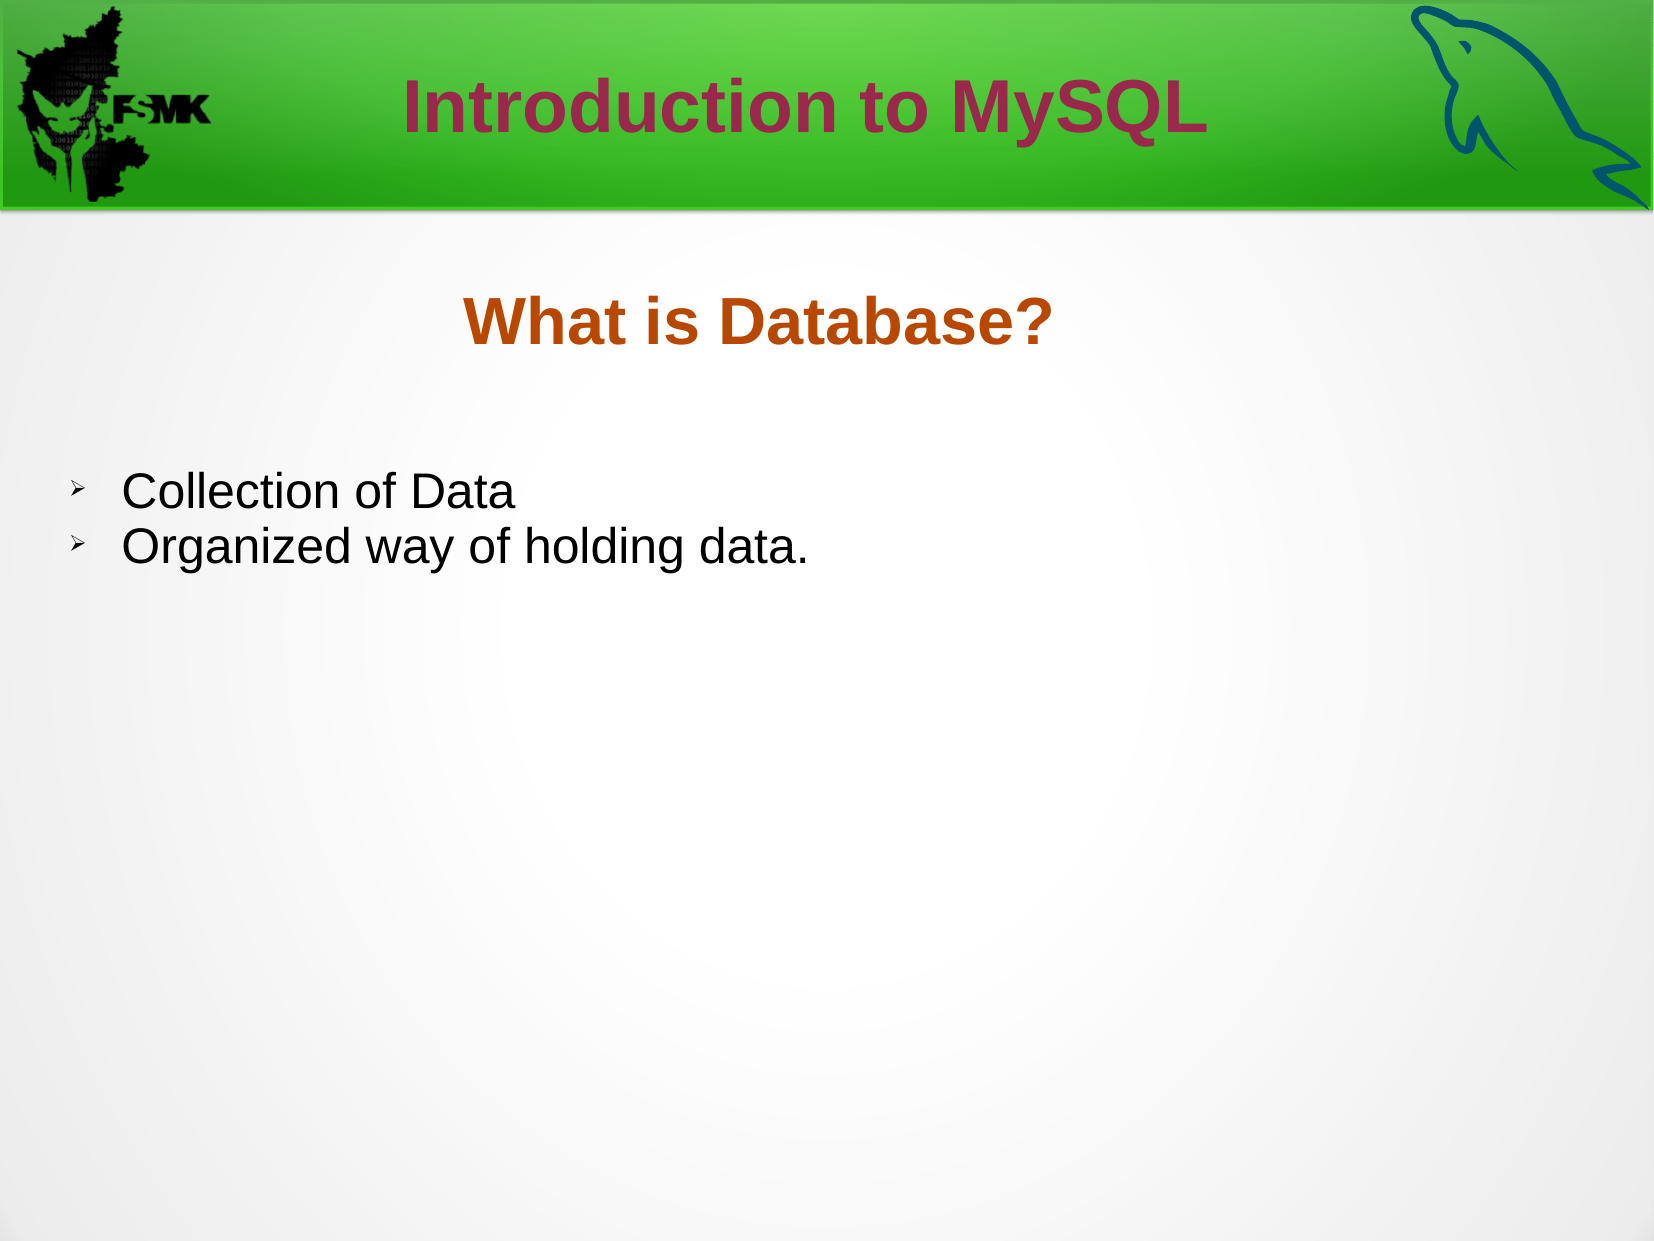

# Introduction to MySQL
What is Database?
Collection of Data
Organized way of holding data.